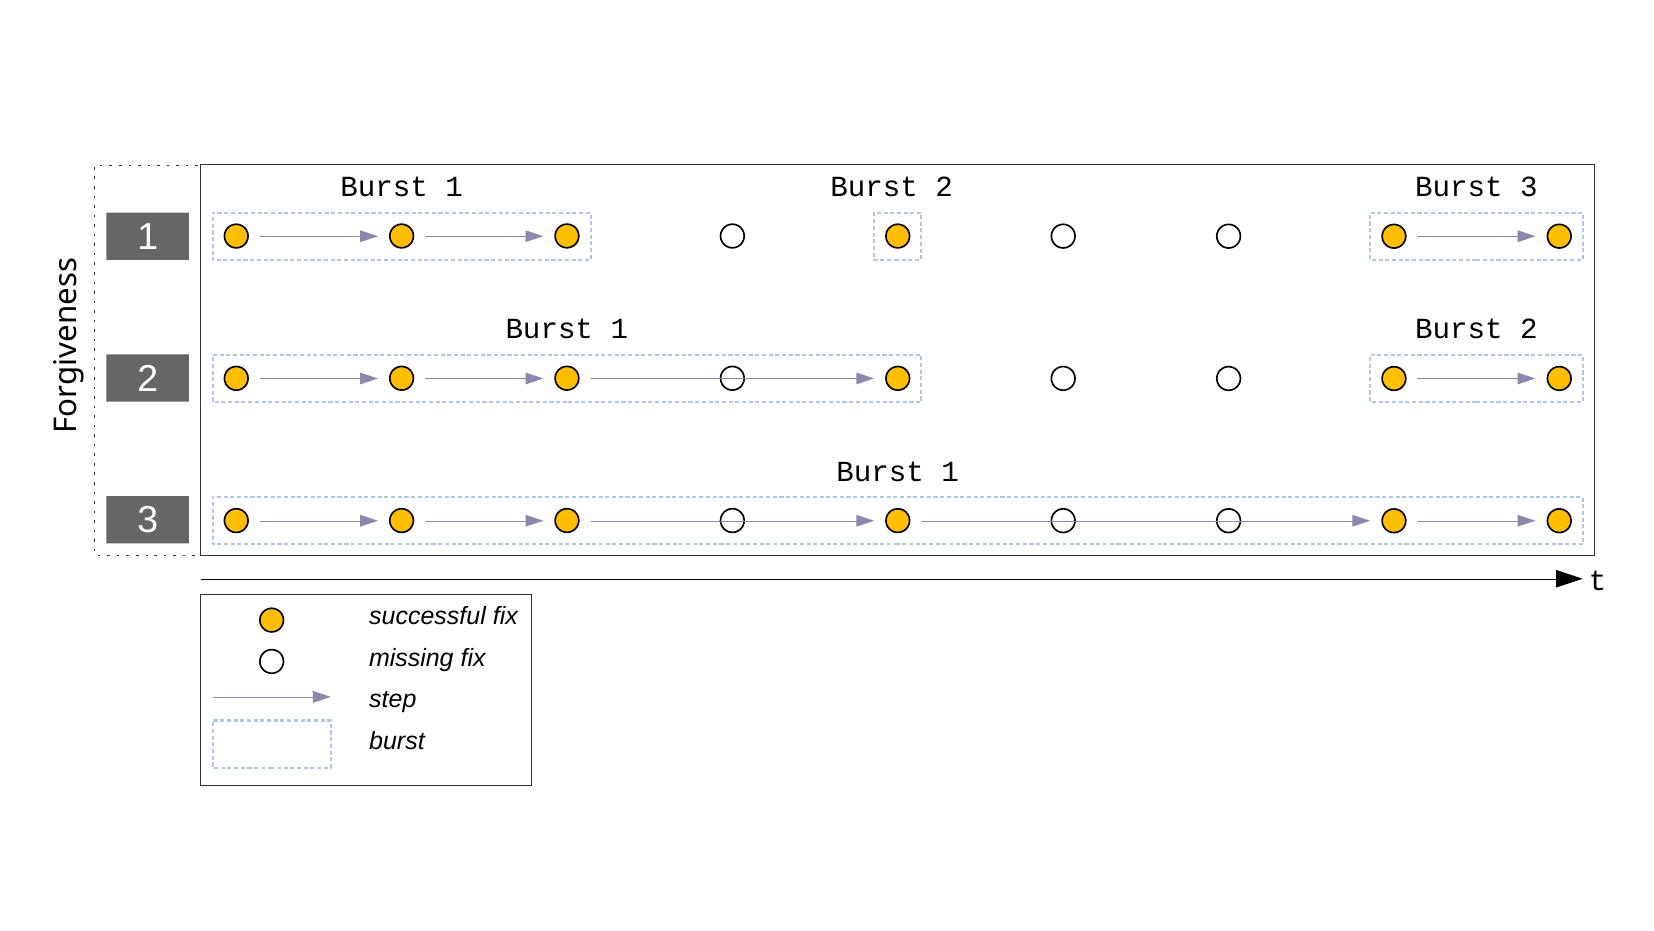

Burst 1
Burst 2
Burst 3
1
Burst 1
Burst 2
Forgiveness
2
Burst 1
3
t
successful fix
missing fix
step
burst